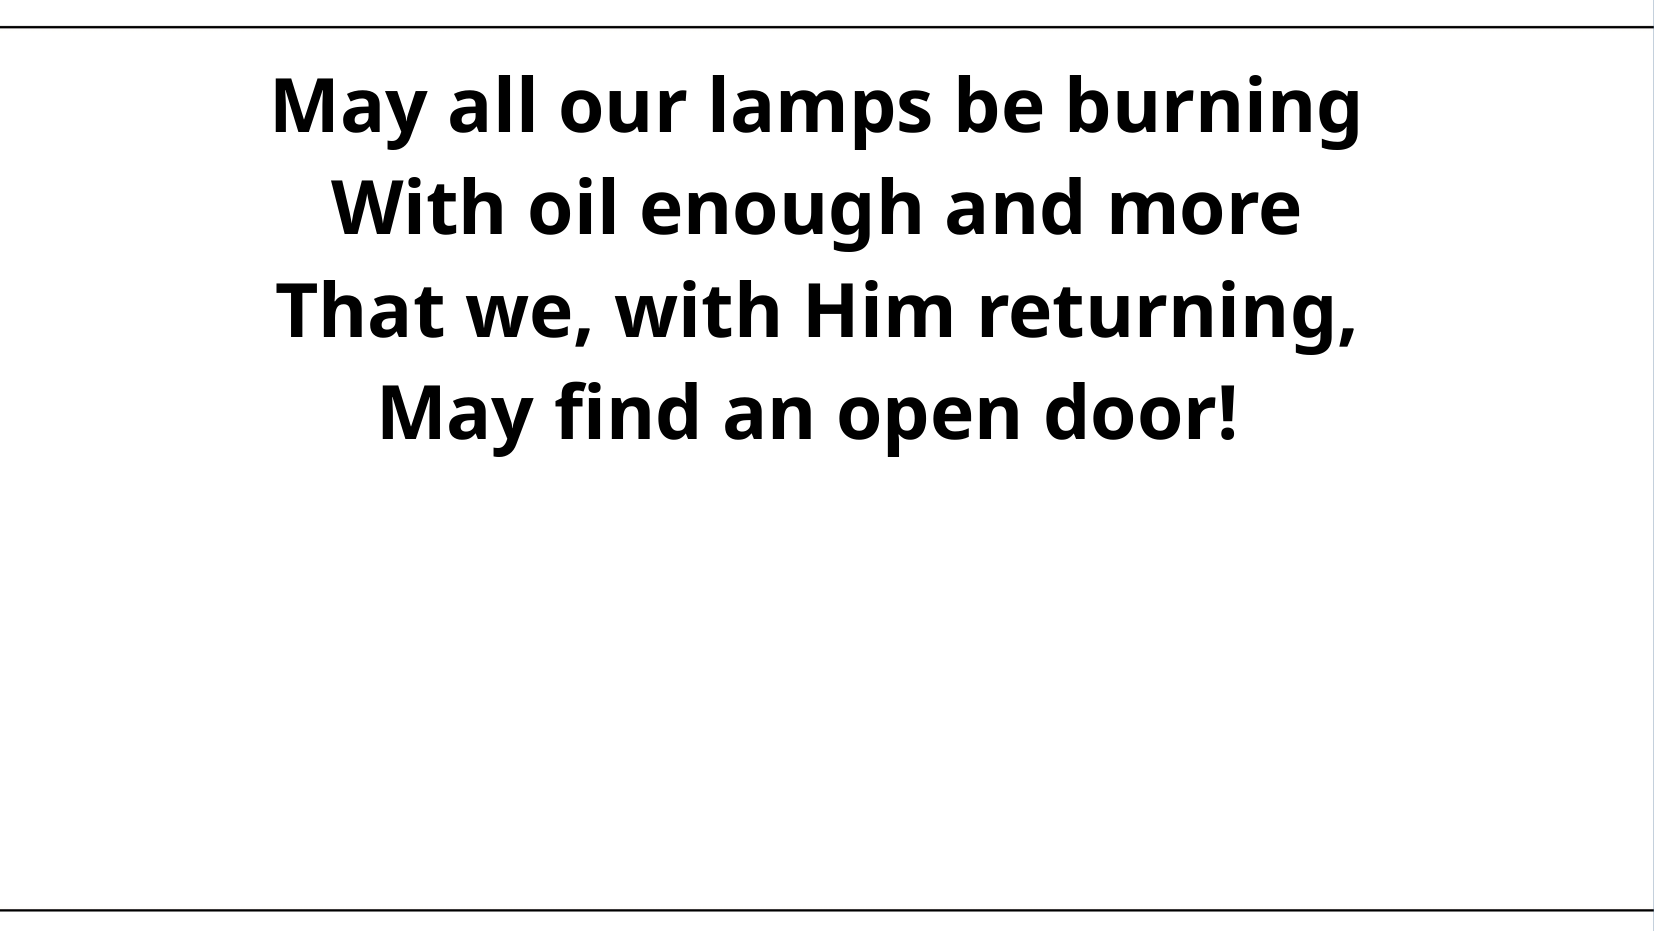

May all our lamps be burning
With oil enough and more
That we, with Him returning,
May find an open door!